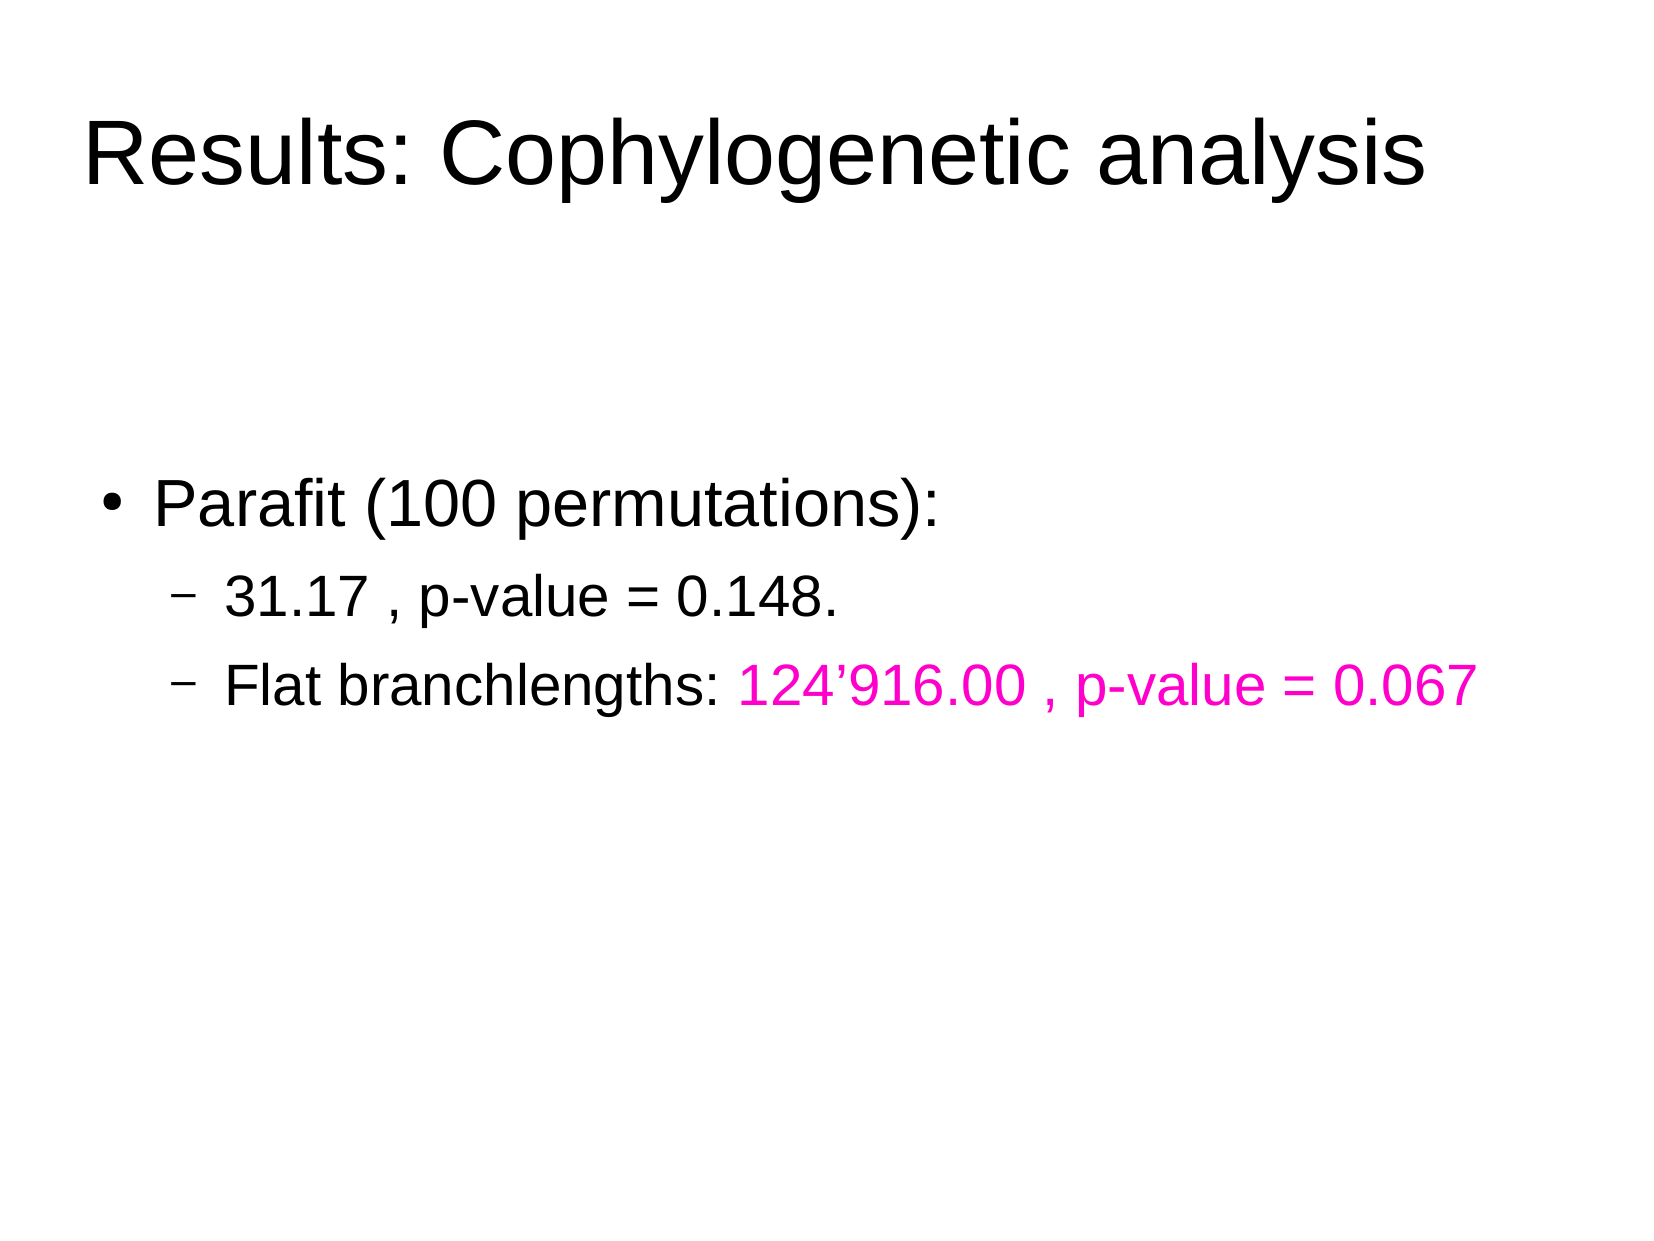

# Results: Cophylogenetic analysis
Parafit (100 permutations):
31.17 , p-value = 0.148.
Flat branchlengths: 124’916.00 , p-value = 0.067